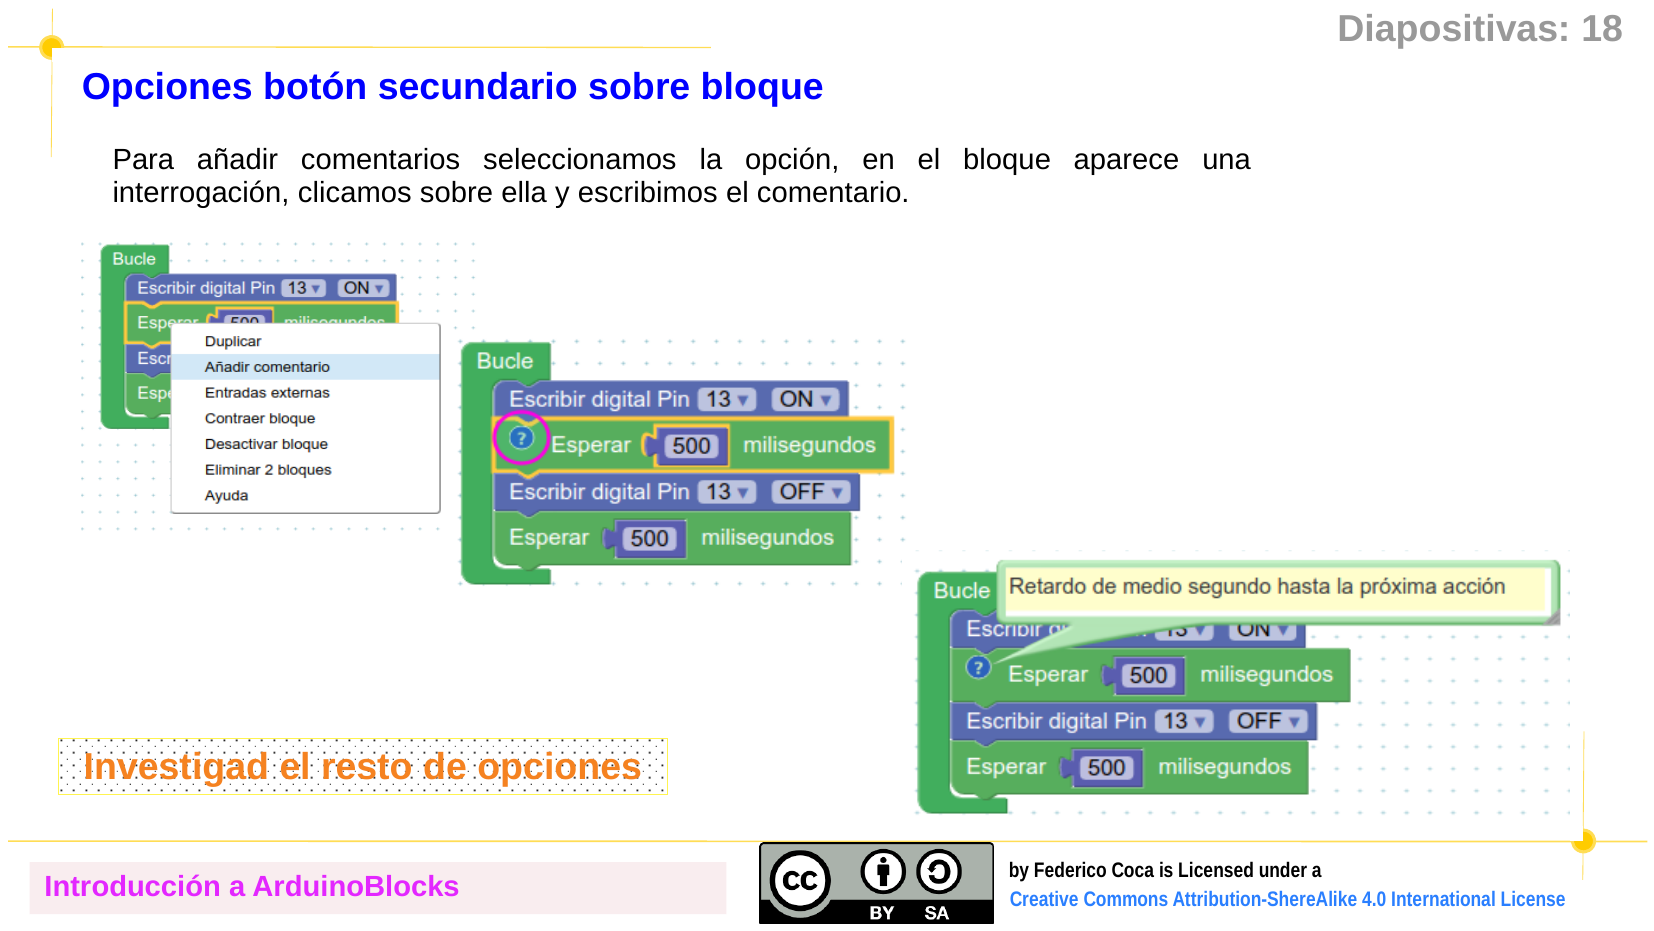

Diapositivas: 18
Opciones botón secundario sobre bloque
Para añadir comentarios seleccionamos la opción, en el bloque aparece una interrogación, clicamos sobre ella y escribimos el comentario.
Investigad el resto de opciones
Introducción a ArduinoBlocks